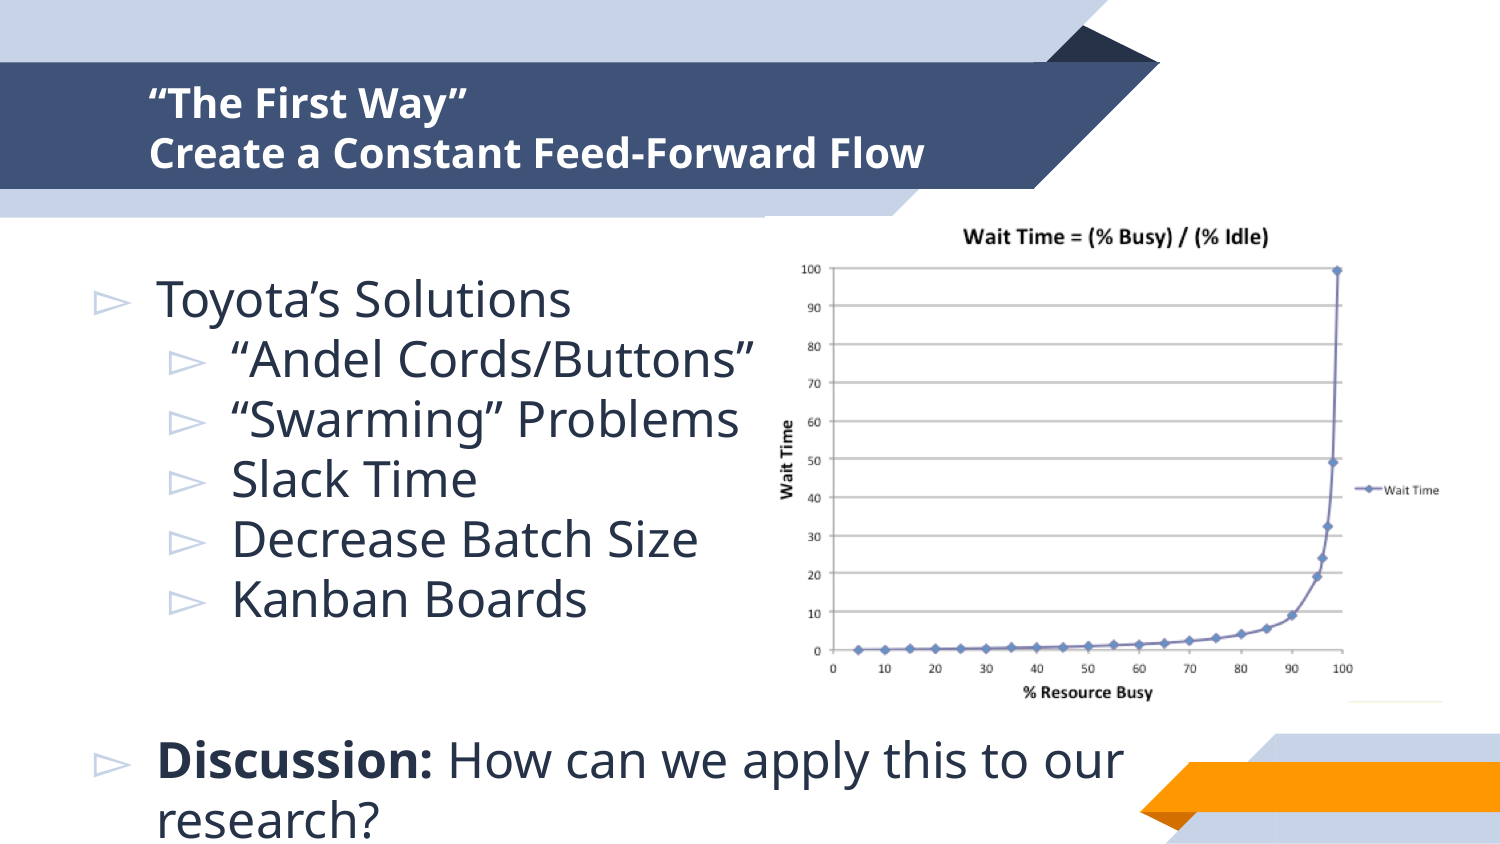

# “The First Way” Create a Constant Feed-Forward Flow
Toyota’s Solutions
“Andel Cords/Buttons”
“Swarming” Problems
Slack Time
Decrease Batch Size
Kanban Boards
Discussion: How can we apply this to our research?